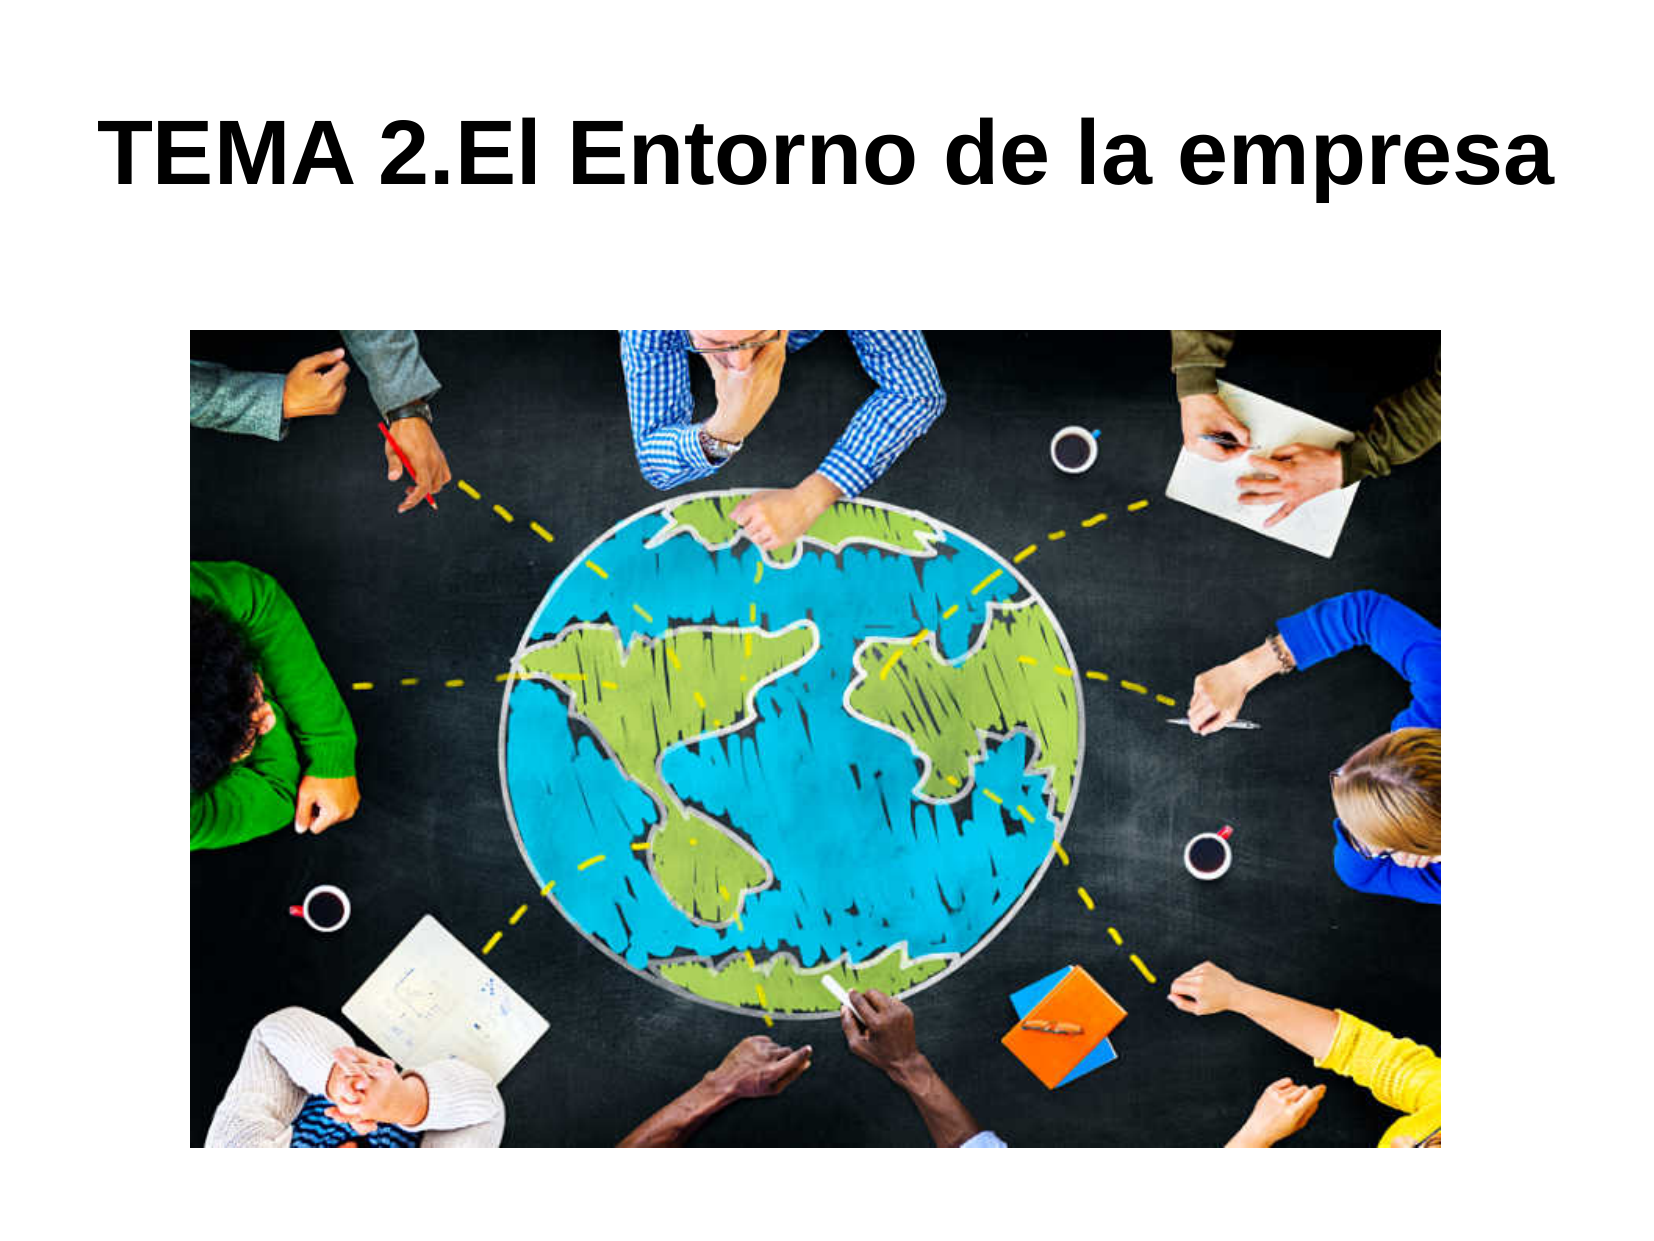

# TEMA 2.El Entorno de la empresa